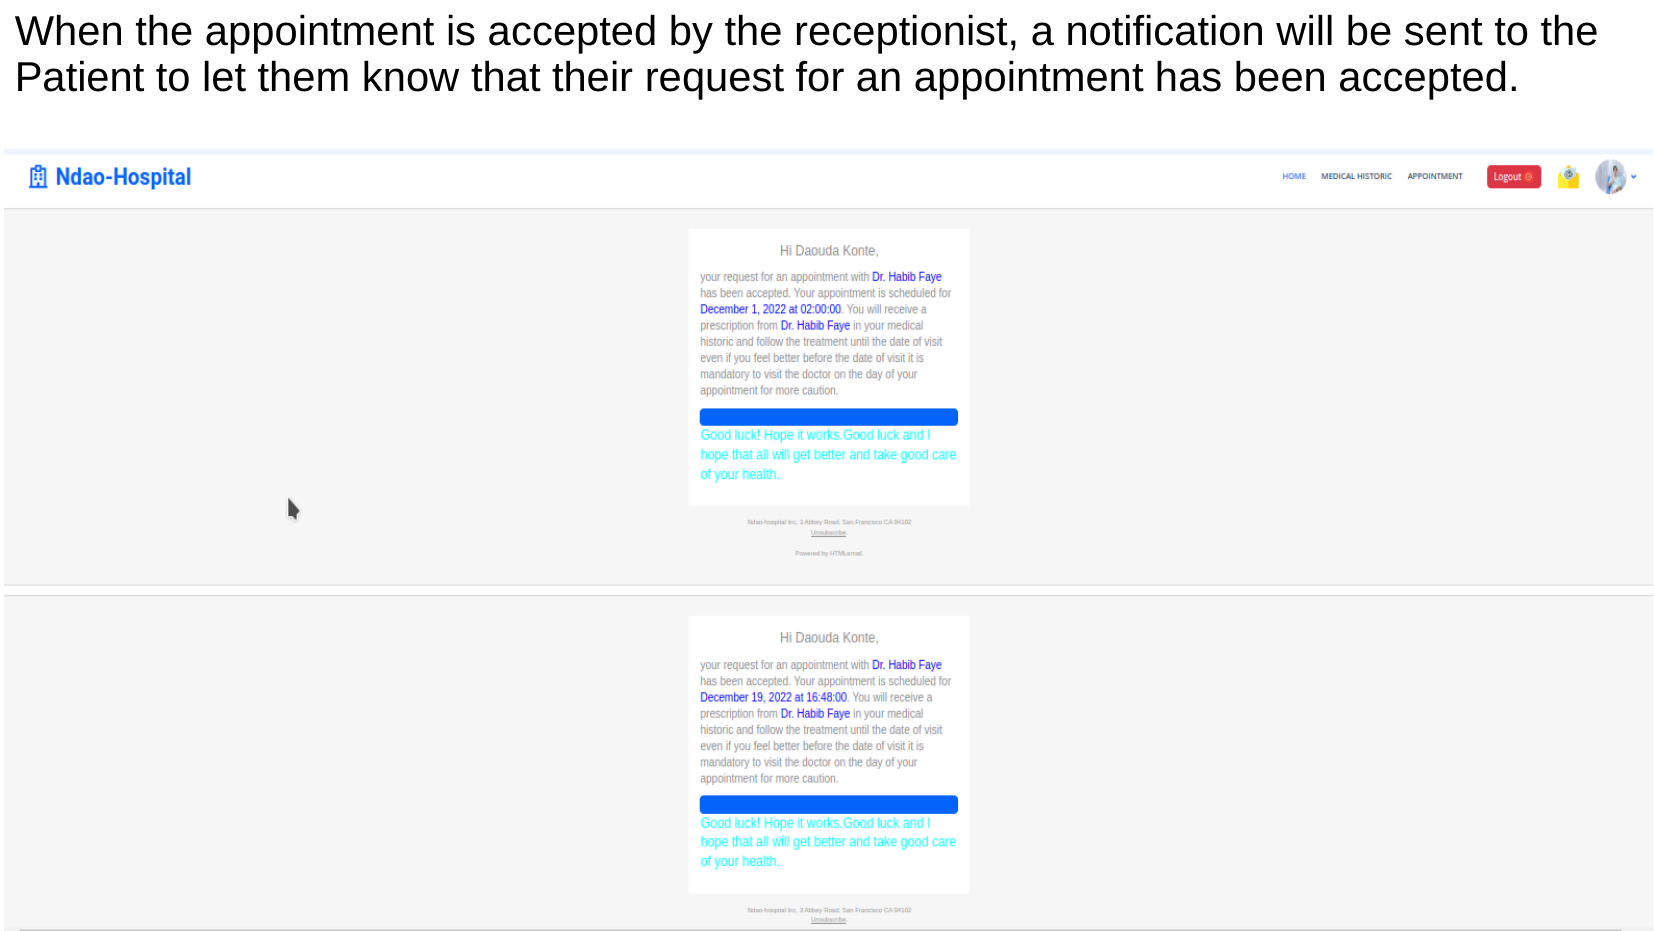

When the appointment is accepted by the receptionist, a notification will be sent to the
Patient to let them know that their request for an appointment has been accepted.